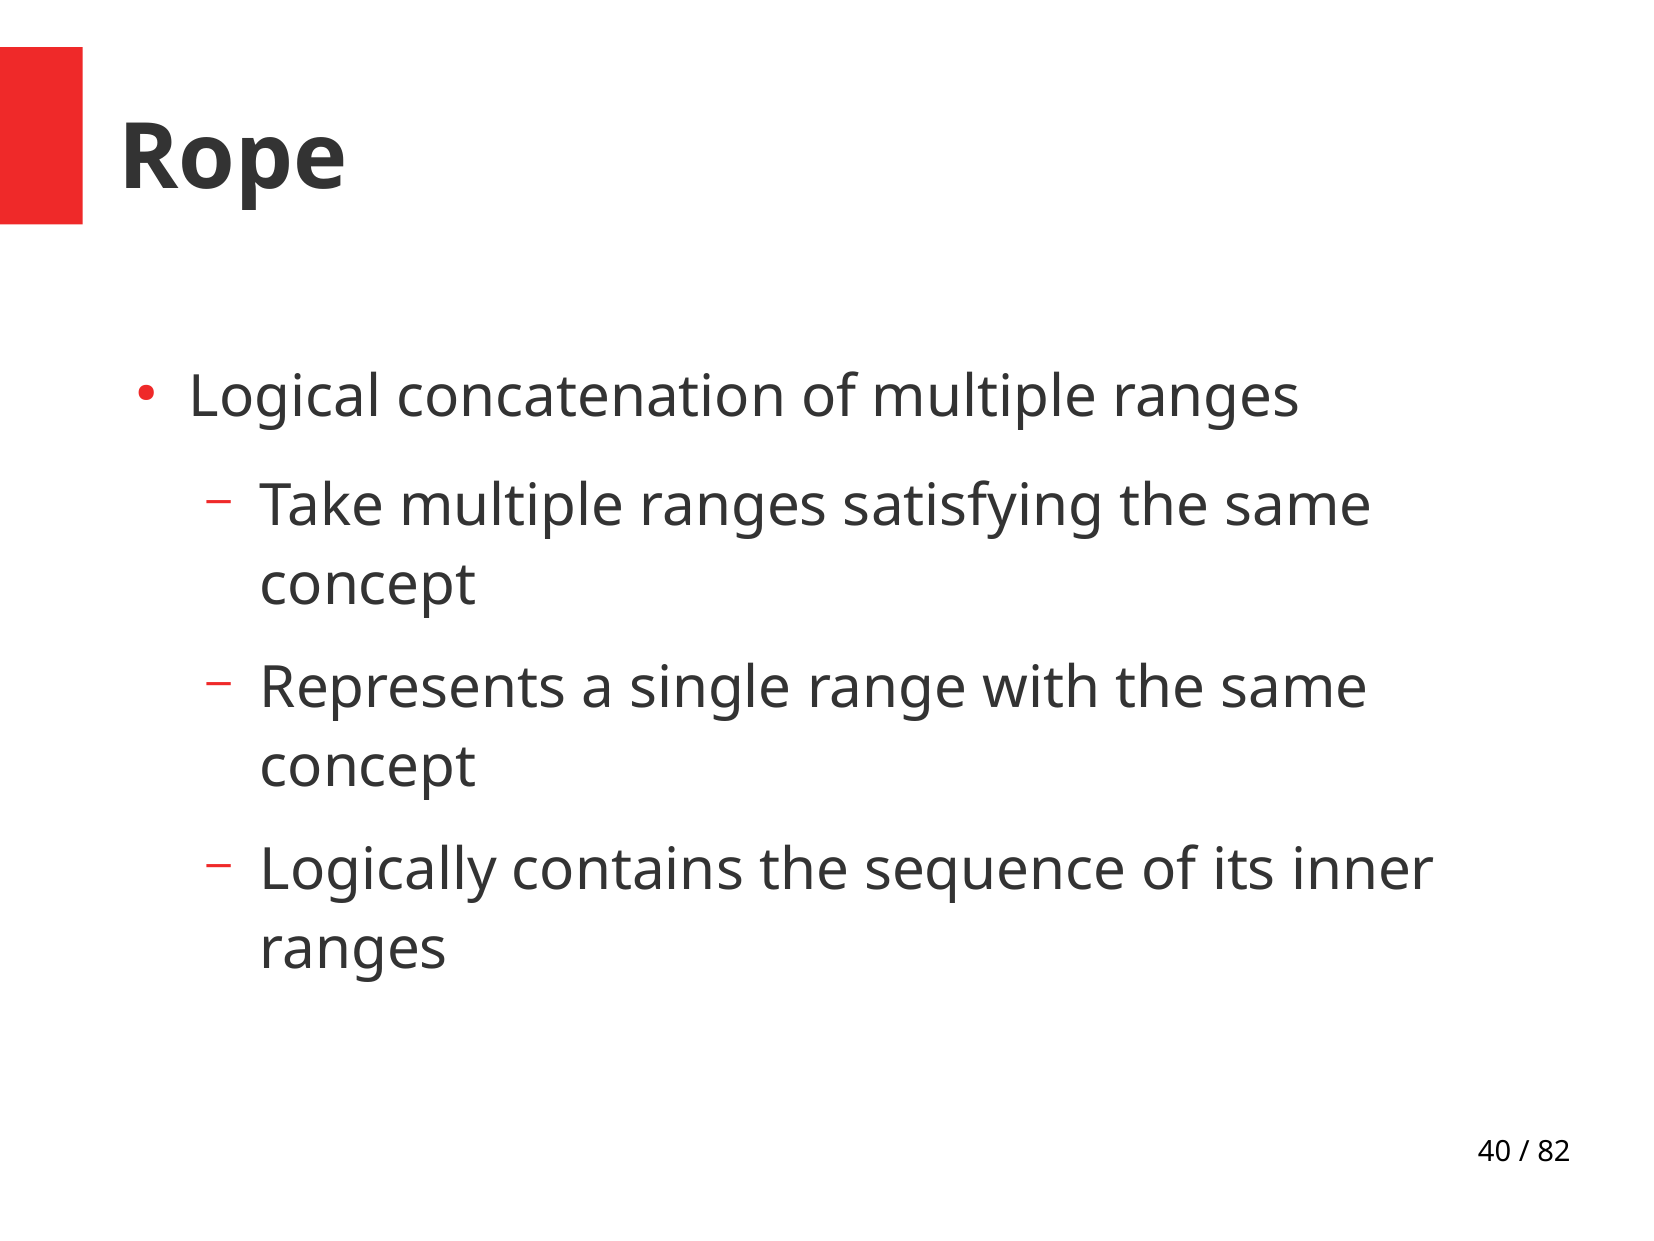

# Rope
Logical concatenation of multiple ranges
Take multiple ranges satisfying the same concept
Represents a single range with the same concept
Logically contains the sequence of its inner ranges
40